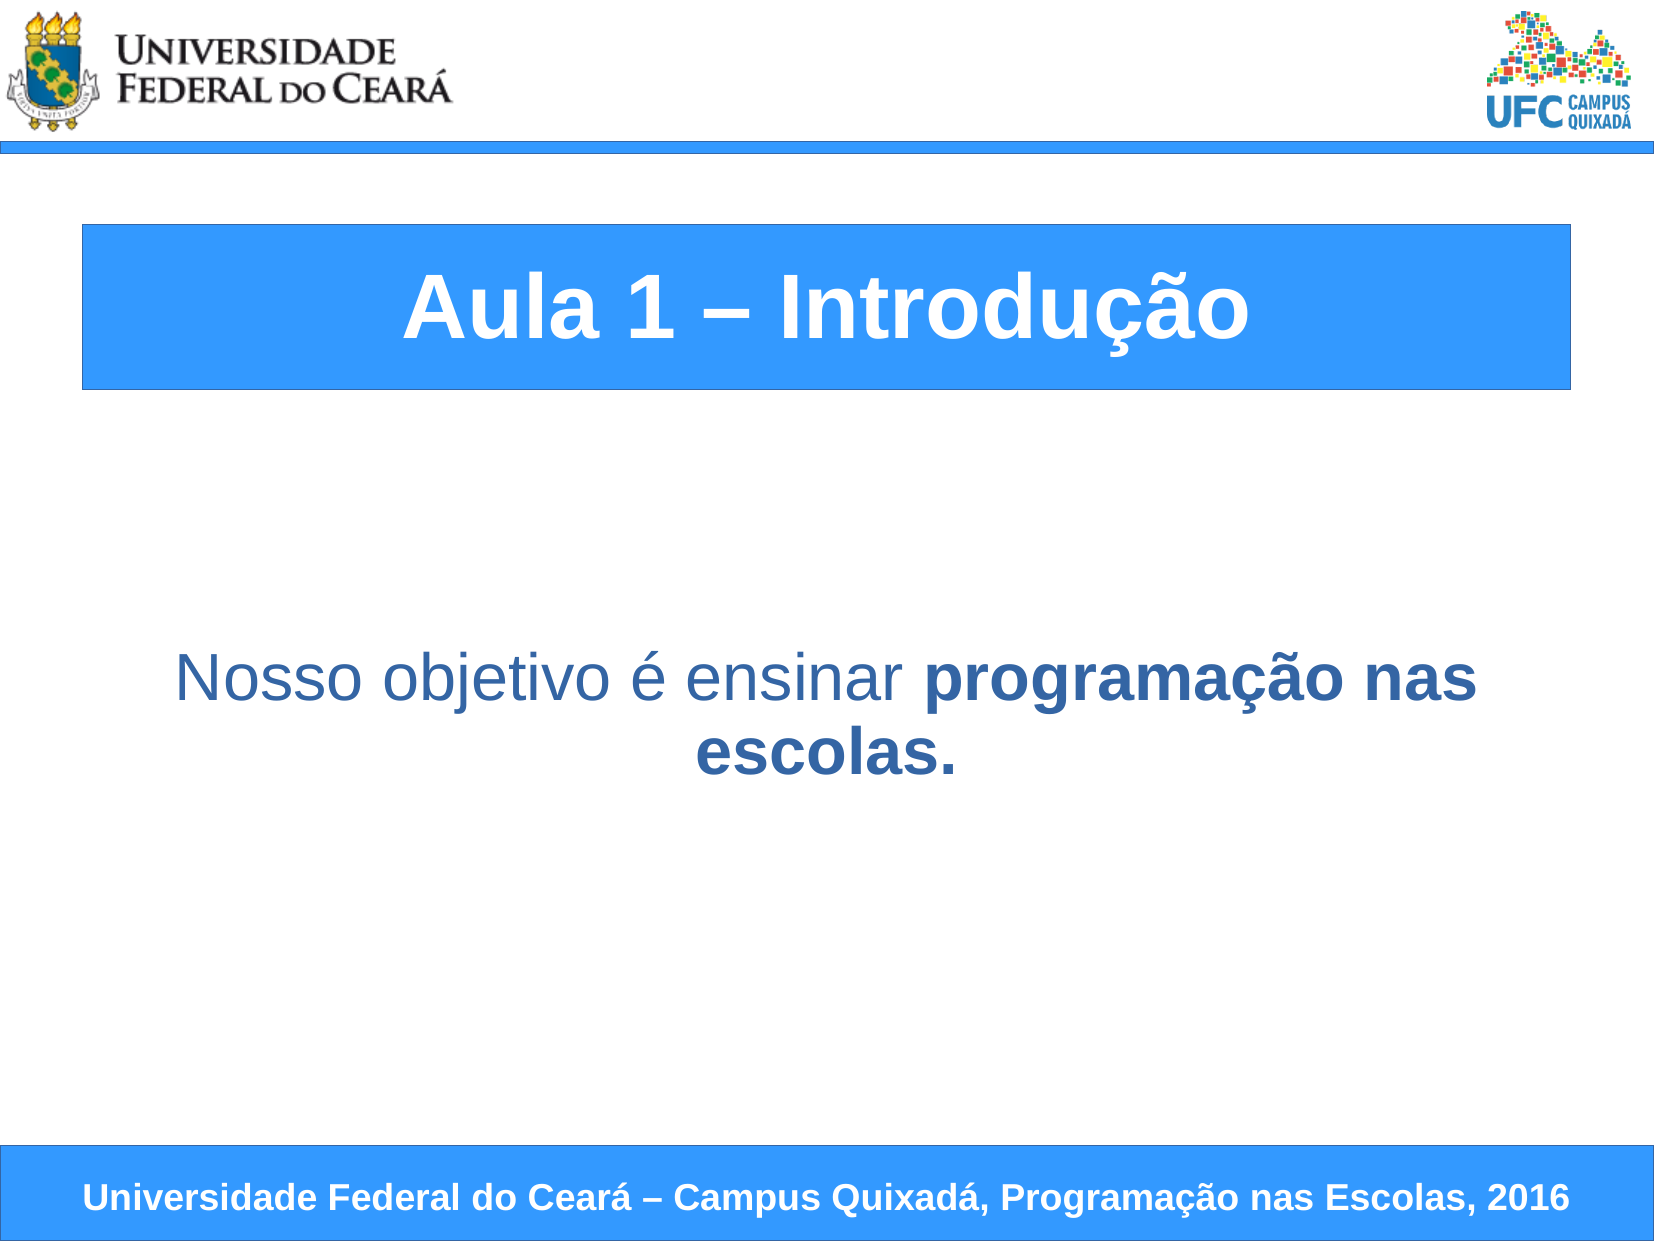

Aula 1 – Introdução
# Nosso objetivo é ensinar programação nas escolas.
Universidade Federal do Ceará – Campus Quixadá, Programação nas Escolas, 2016